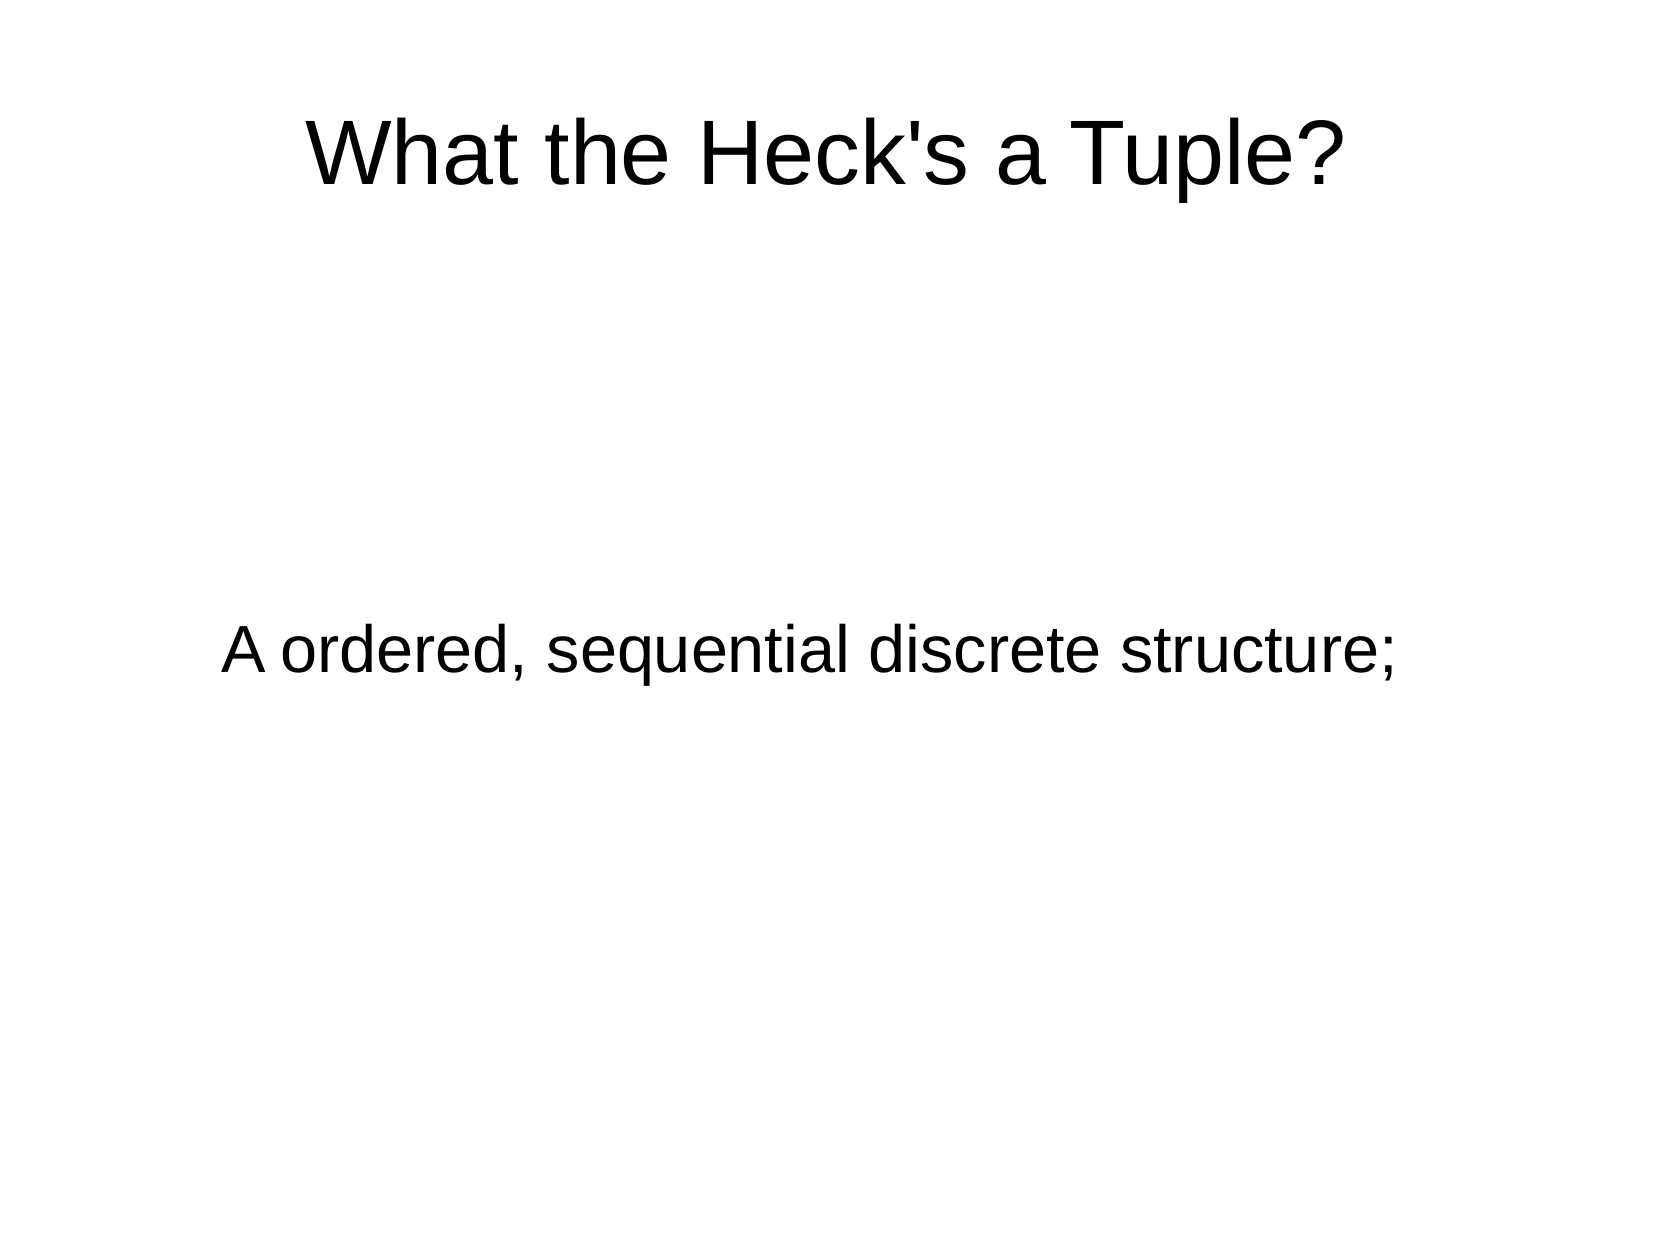

# What the Heck's a Tuple?
A ordered, sequential discrete structure;